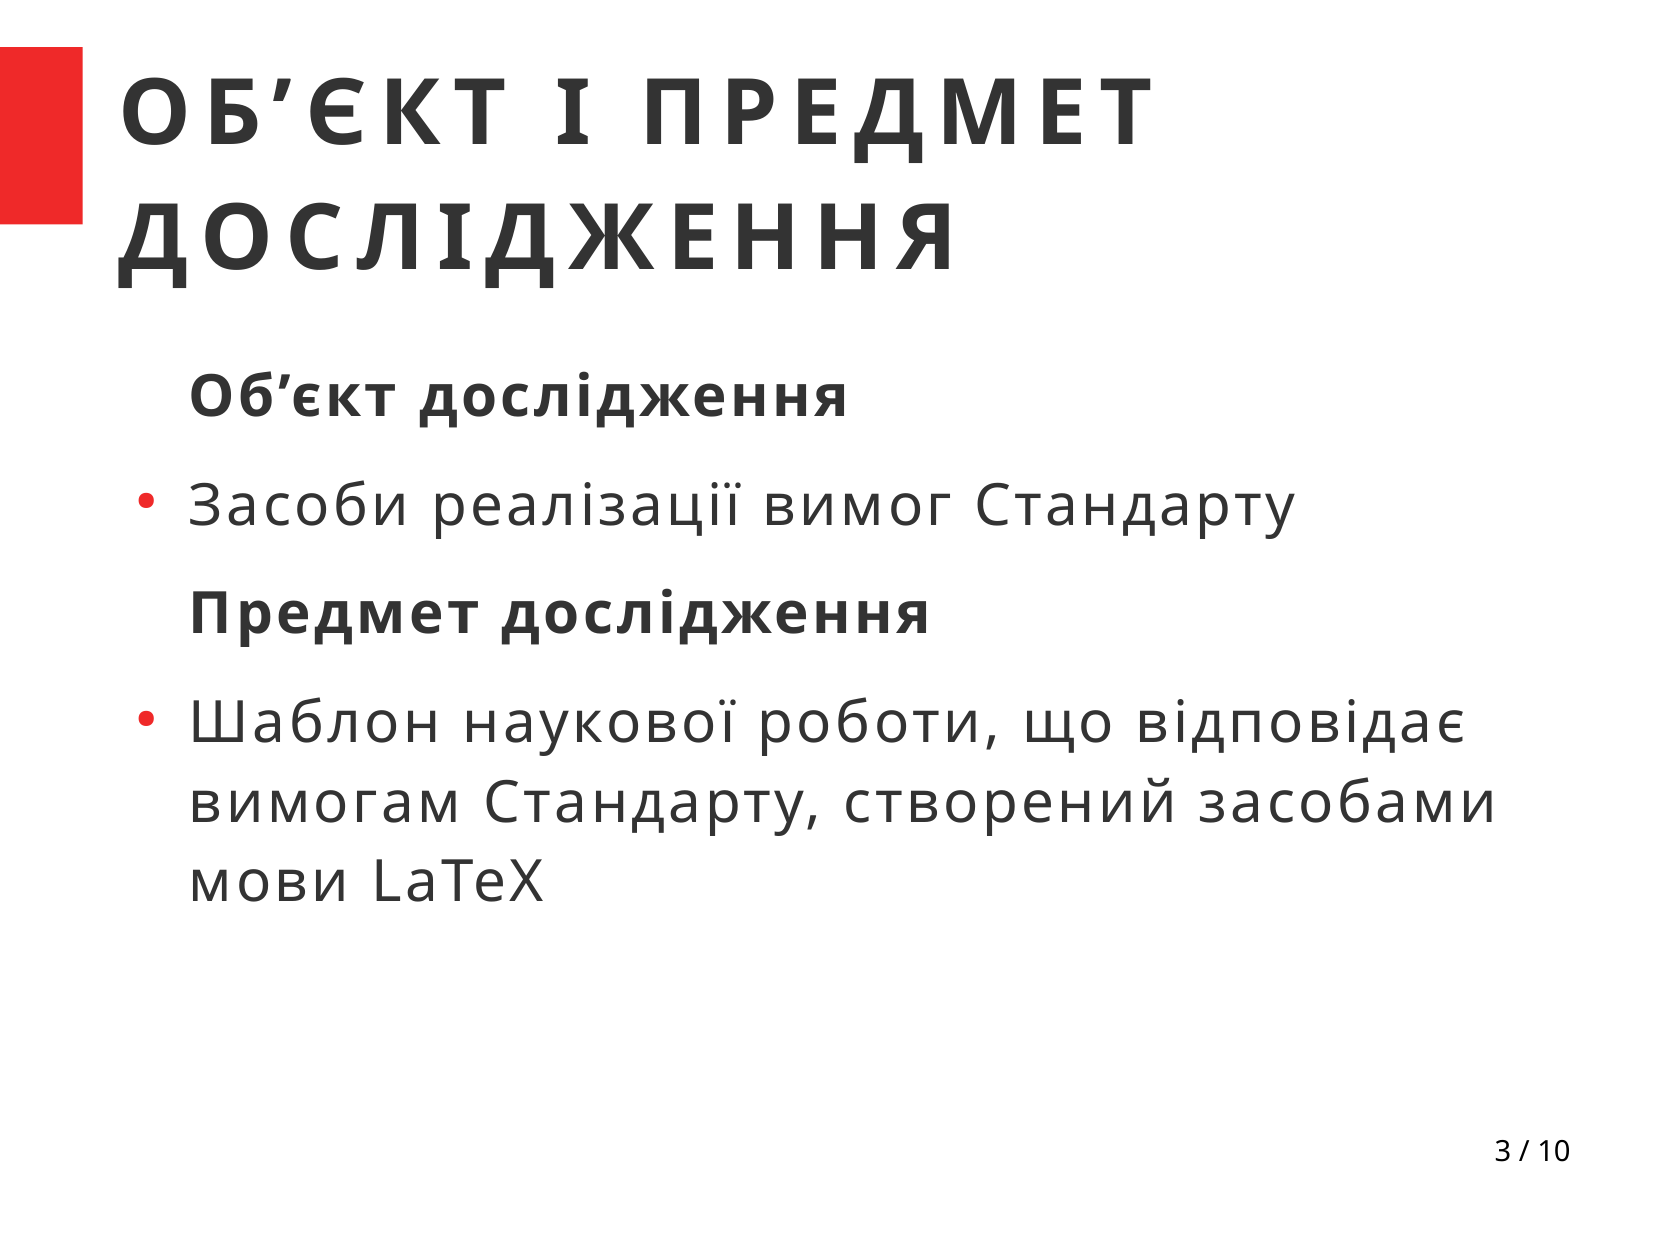

# Об’єкт і предмет дослідження
Об’єкт дослідження
Засоби реалiзацiї вимог Стандарту
Предмет дослідження
Шаблон наукової роботи, що відповідає вимогам Стандарту, створений засобами мови LaTeX
3